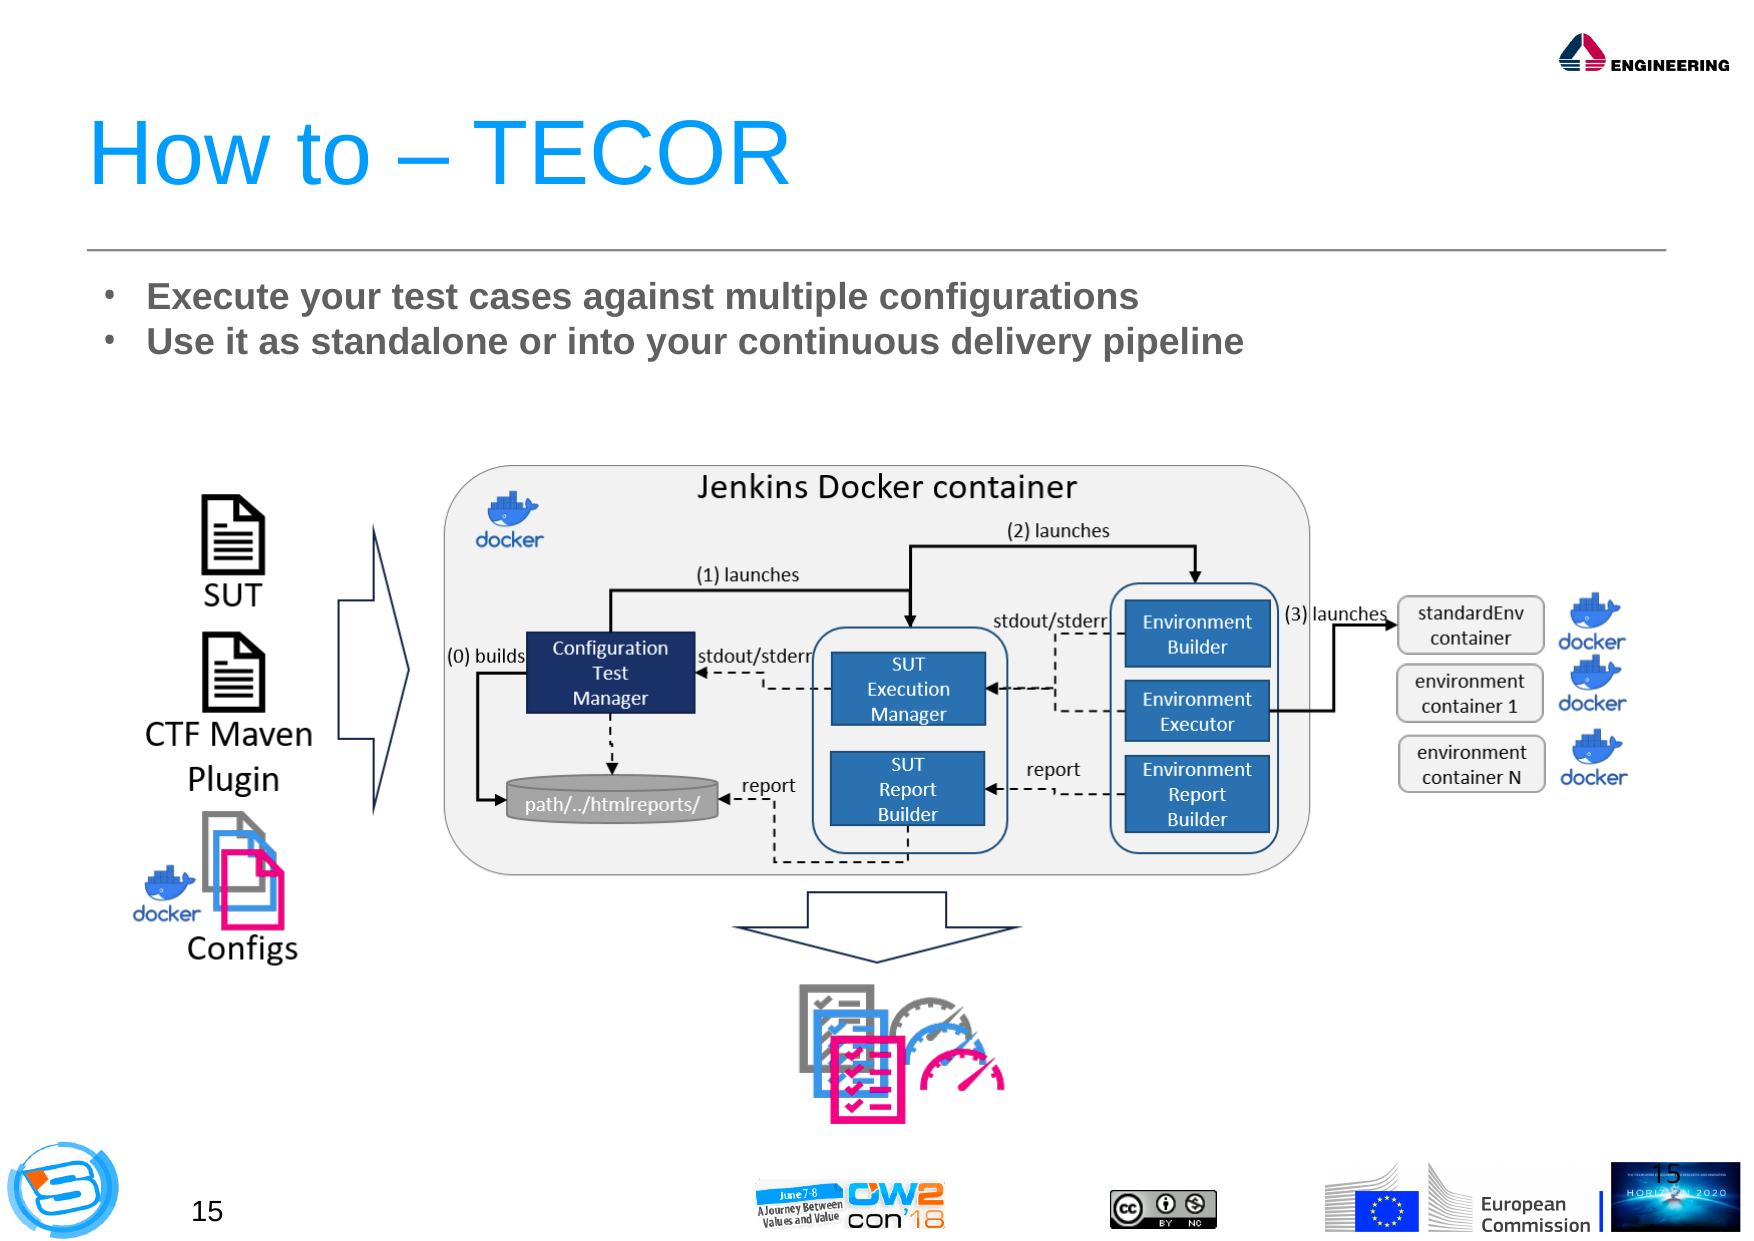

# How to – TECOR
Execute your test cases against multiple configurations
Use it as standalone or into your continuous delivery pipeline